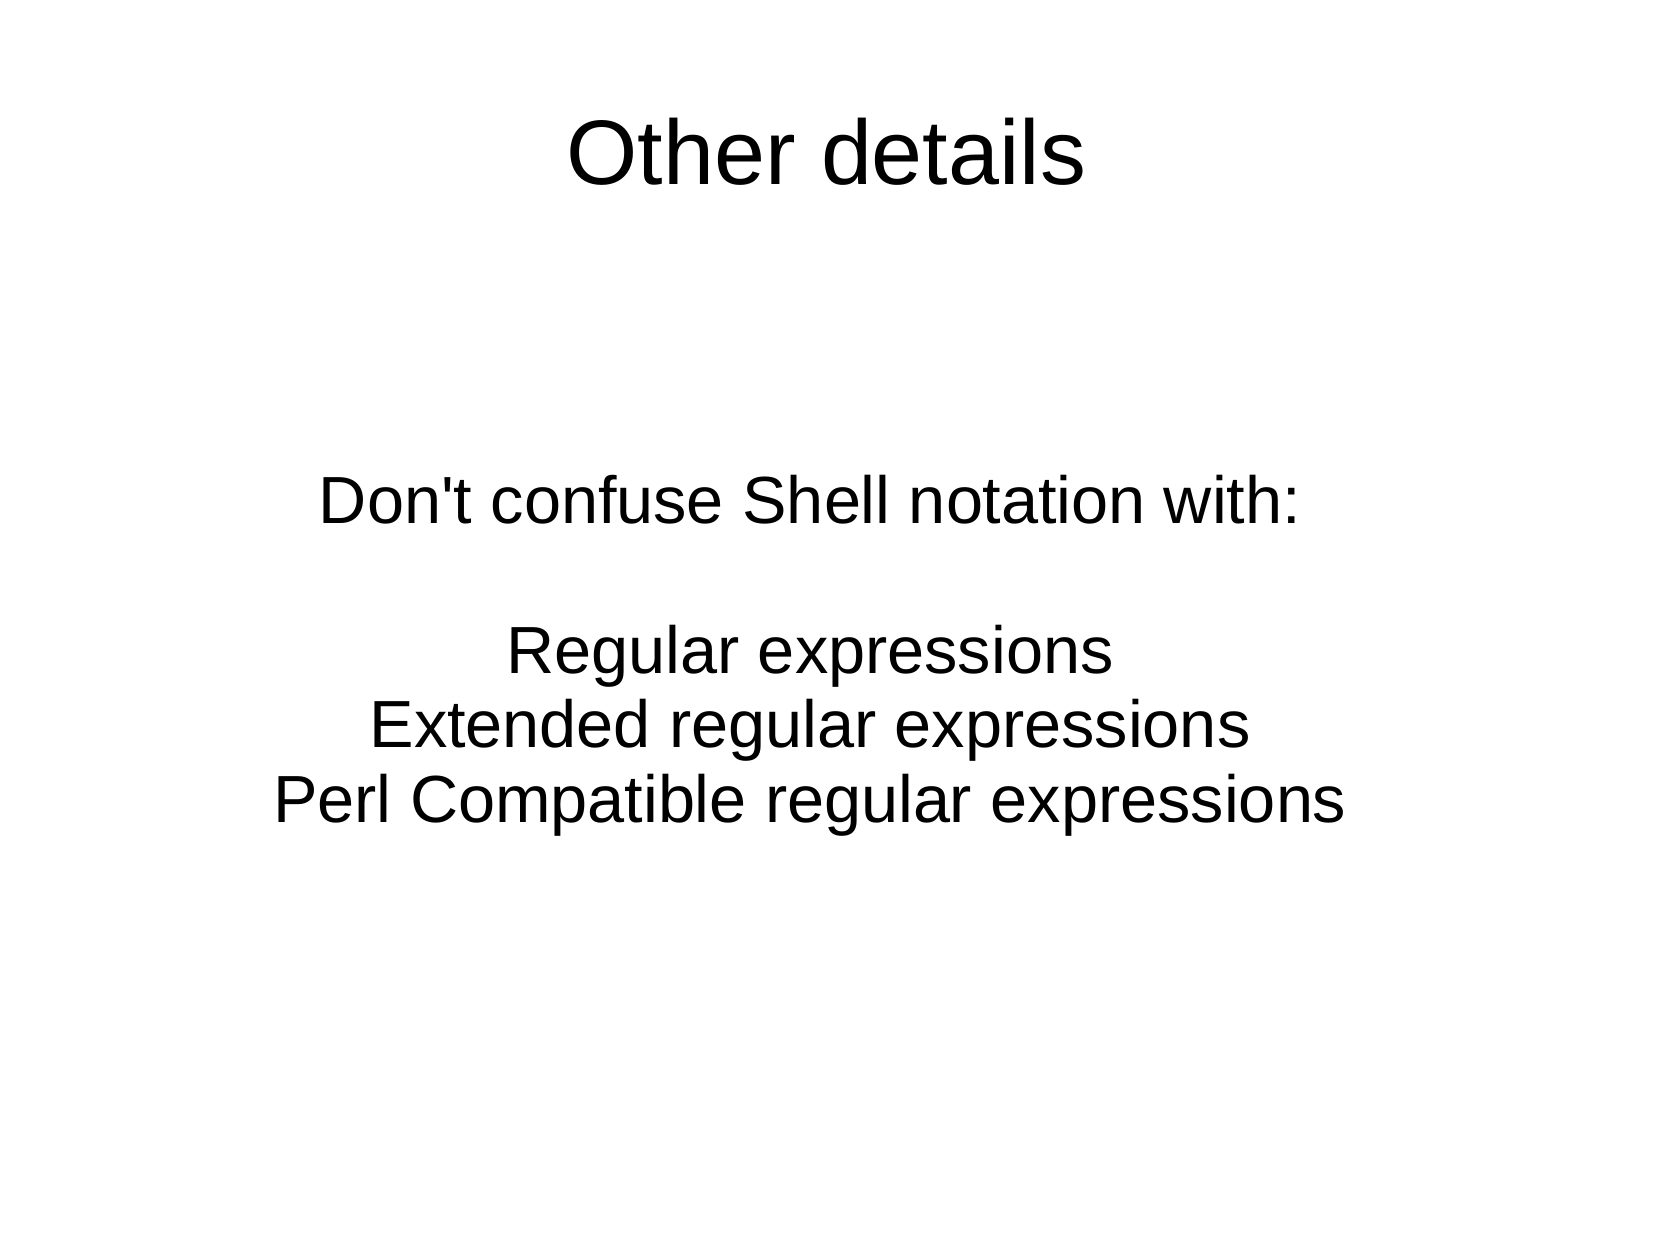

# Other details
Don't confuse Shell notation with:
Regular expressions
Extended regular expressions
Perl Compatible regular expressions